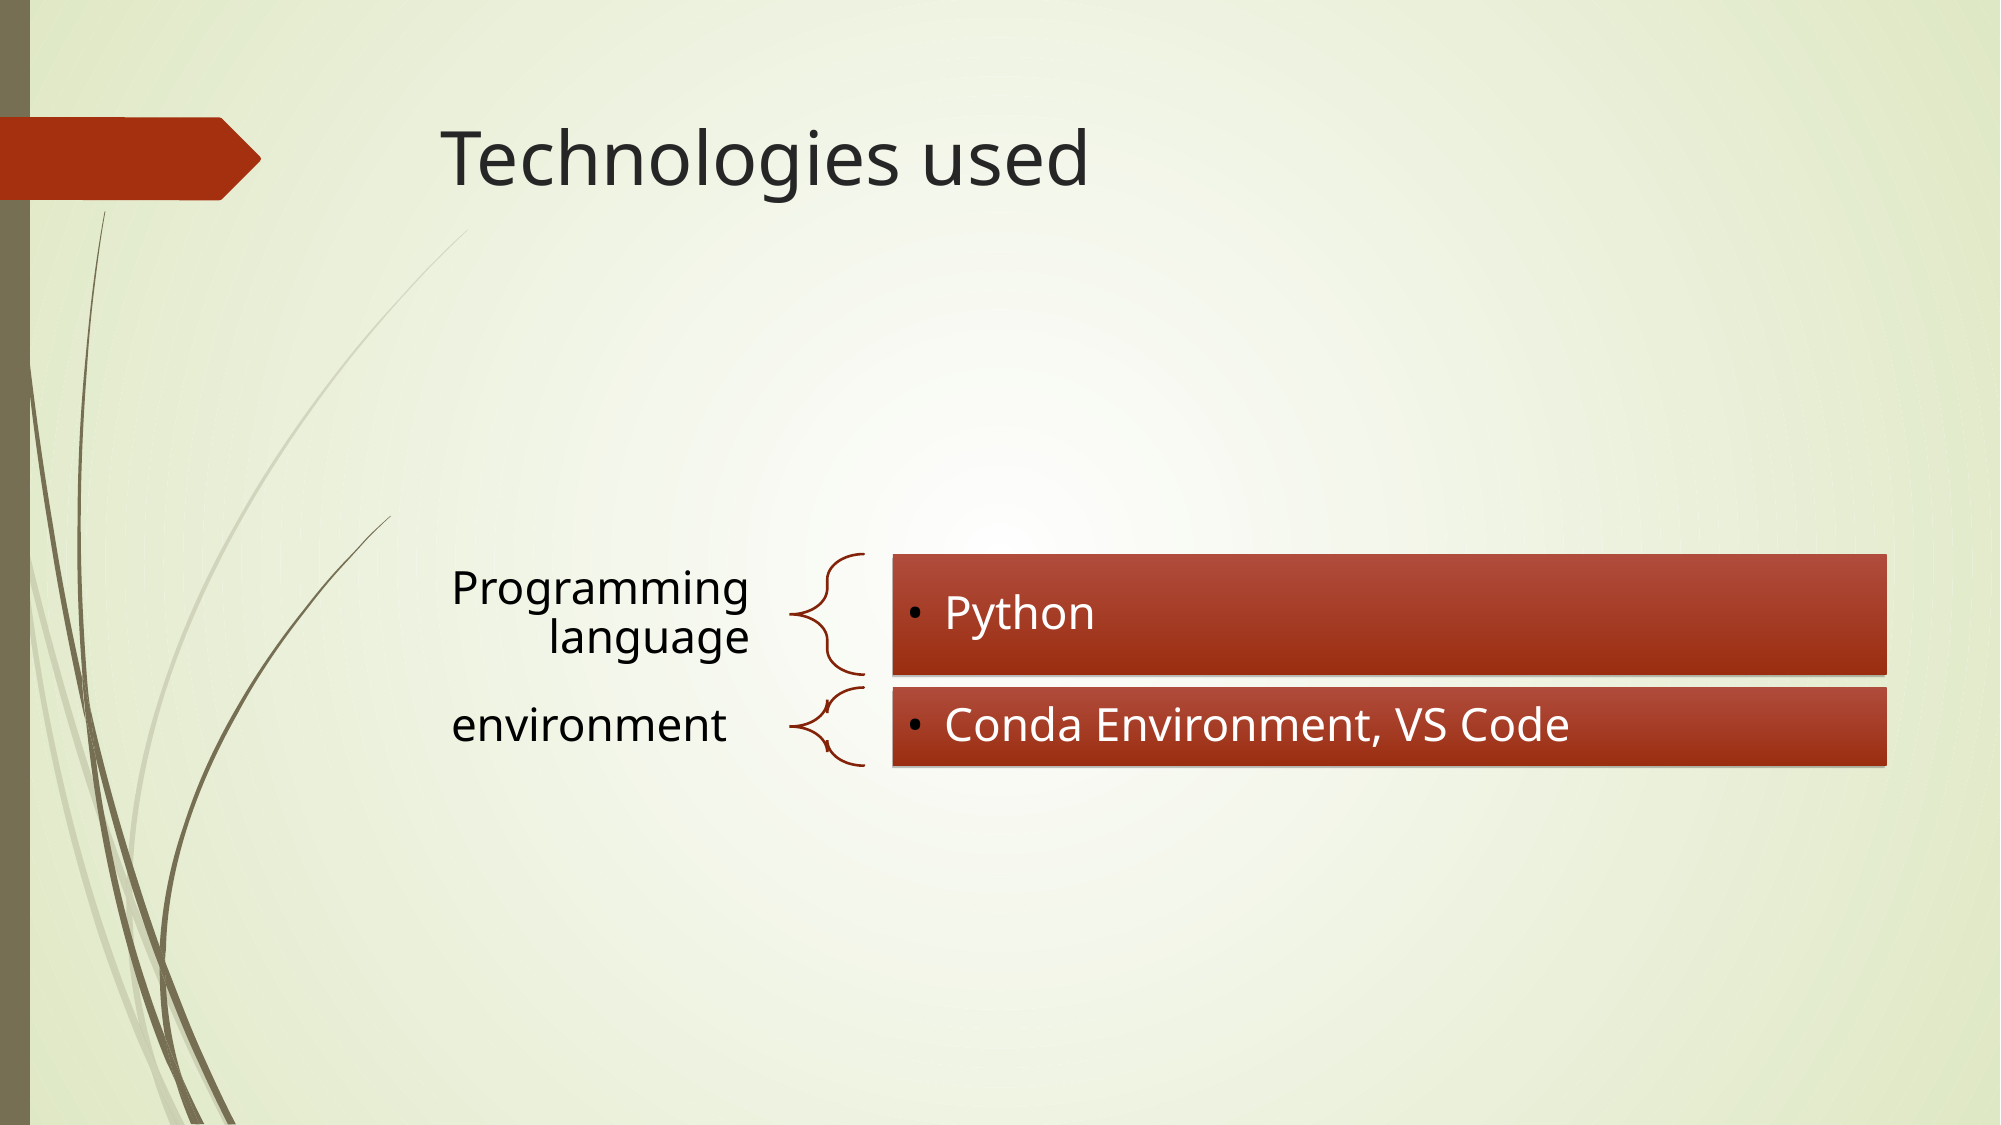

# Technologies used
Programming language
Python
Conda Environment, VS Code
environment